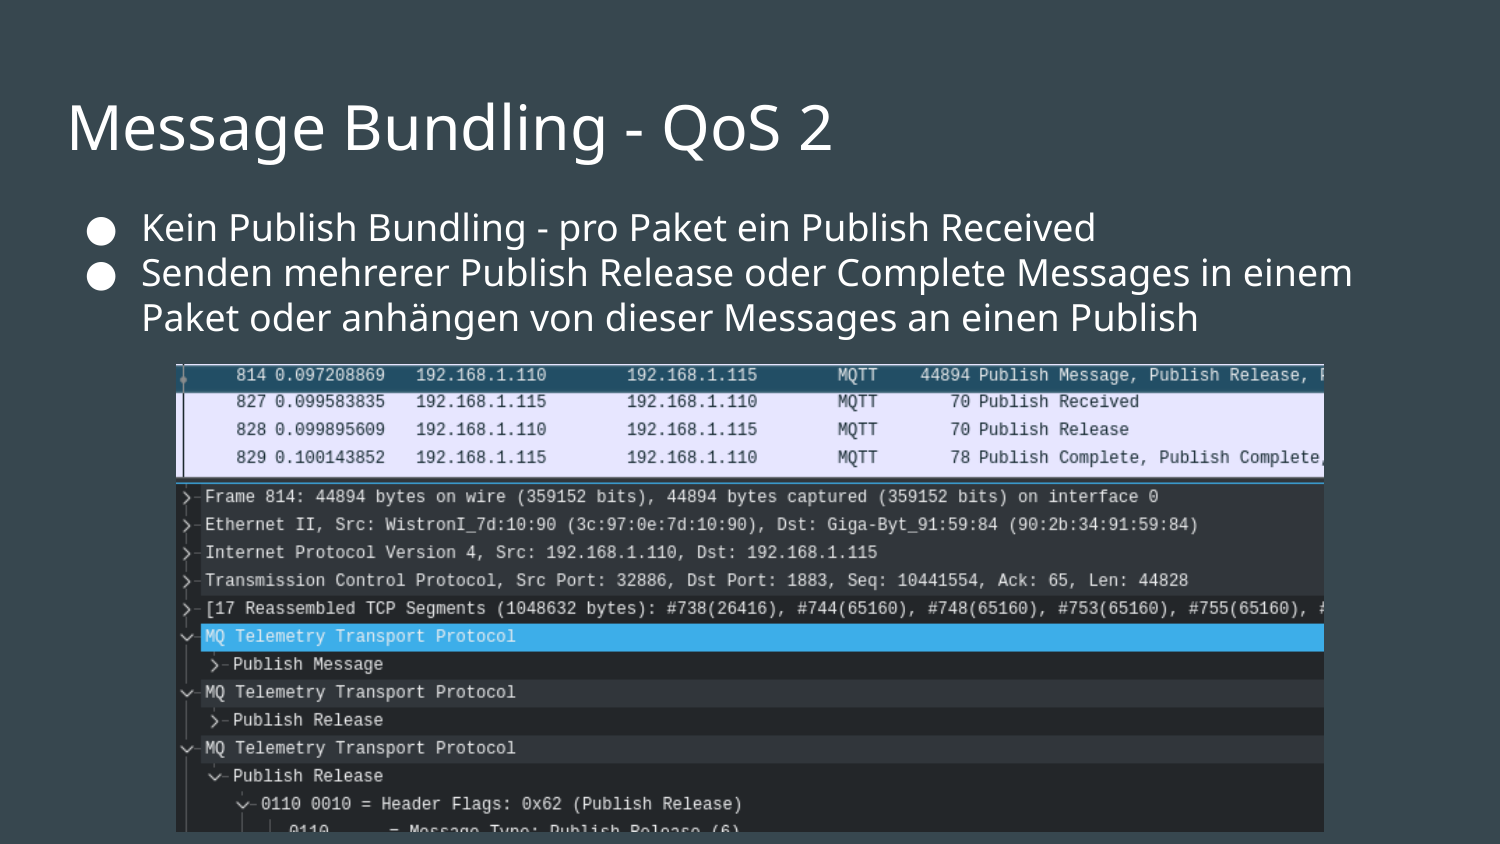

# Message Bundling - QoS 2
Kein Publish Bundling - pro Paket ein Publish Received
Senden mehrerer Publish Release oder Complete Messages in einem Paket oder anhängen von dieser Messages an einen Publish